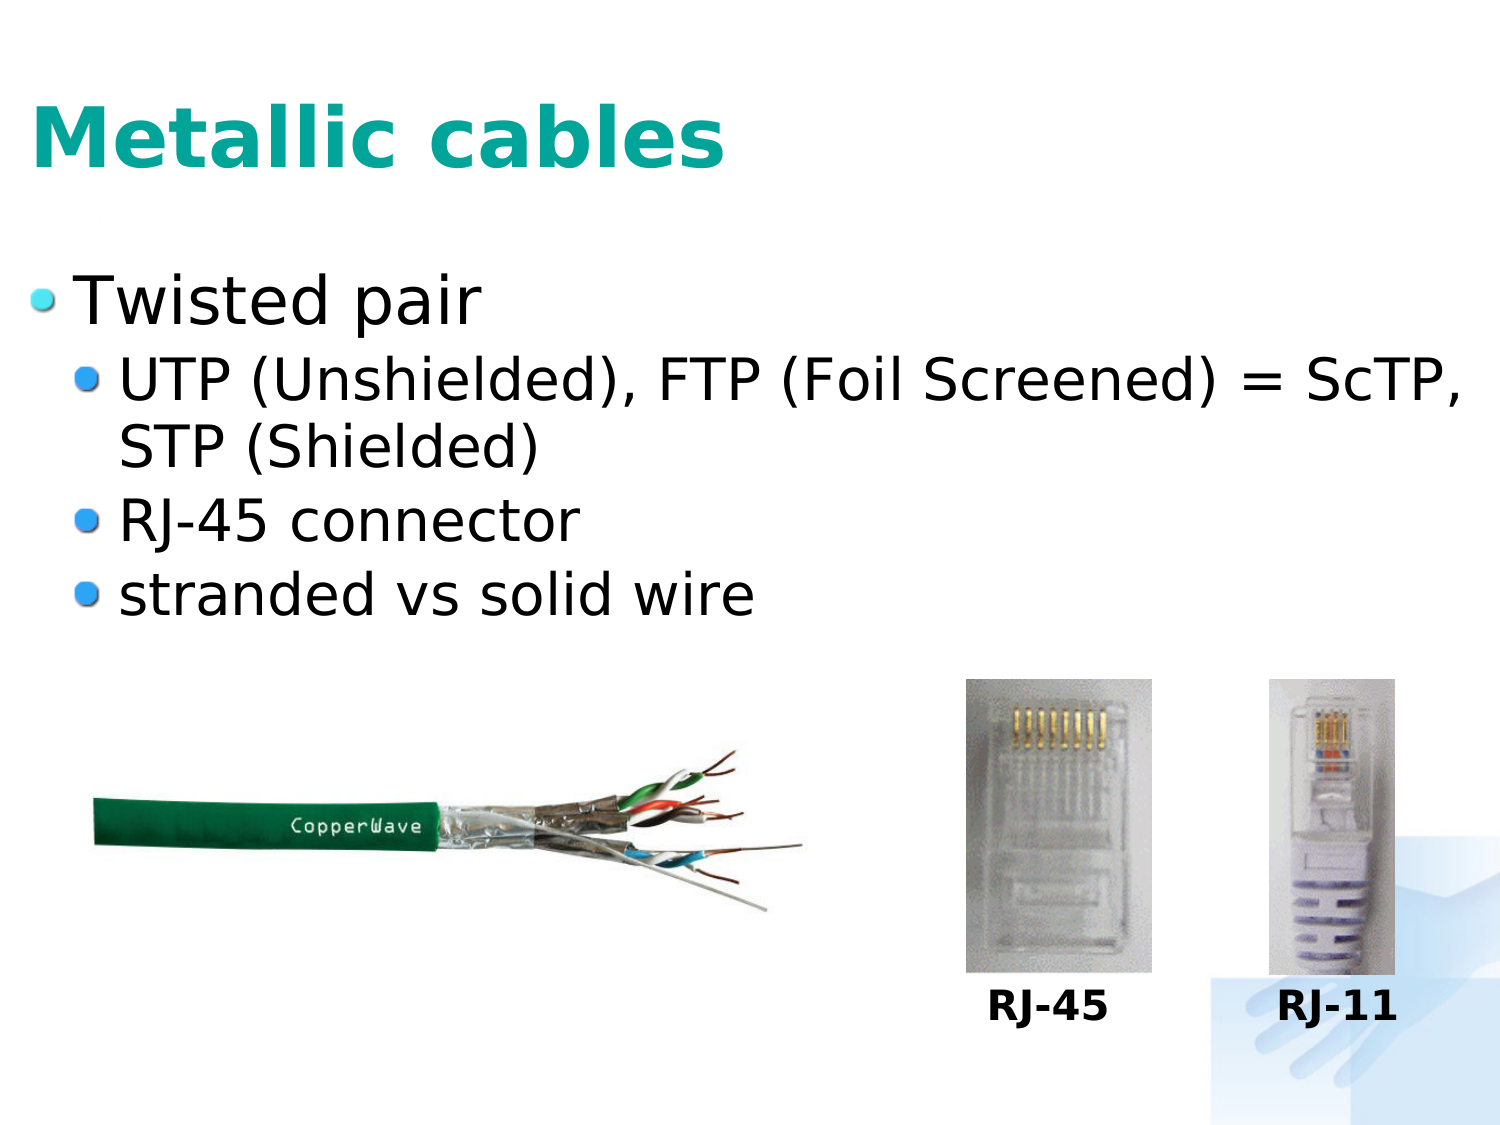

# Metallic cables
Twisted pair
UTP (Unshielded), FTP (Foil Screened) = ScTP, STP (Shielded)
RJ-45 connector
stranded vs solid wire
RJ-45
RJ-11